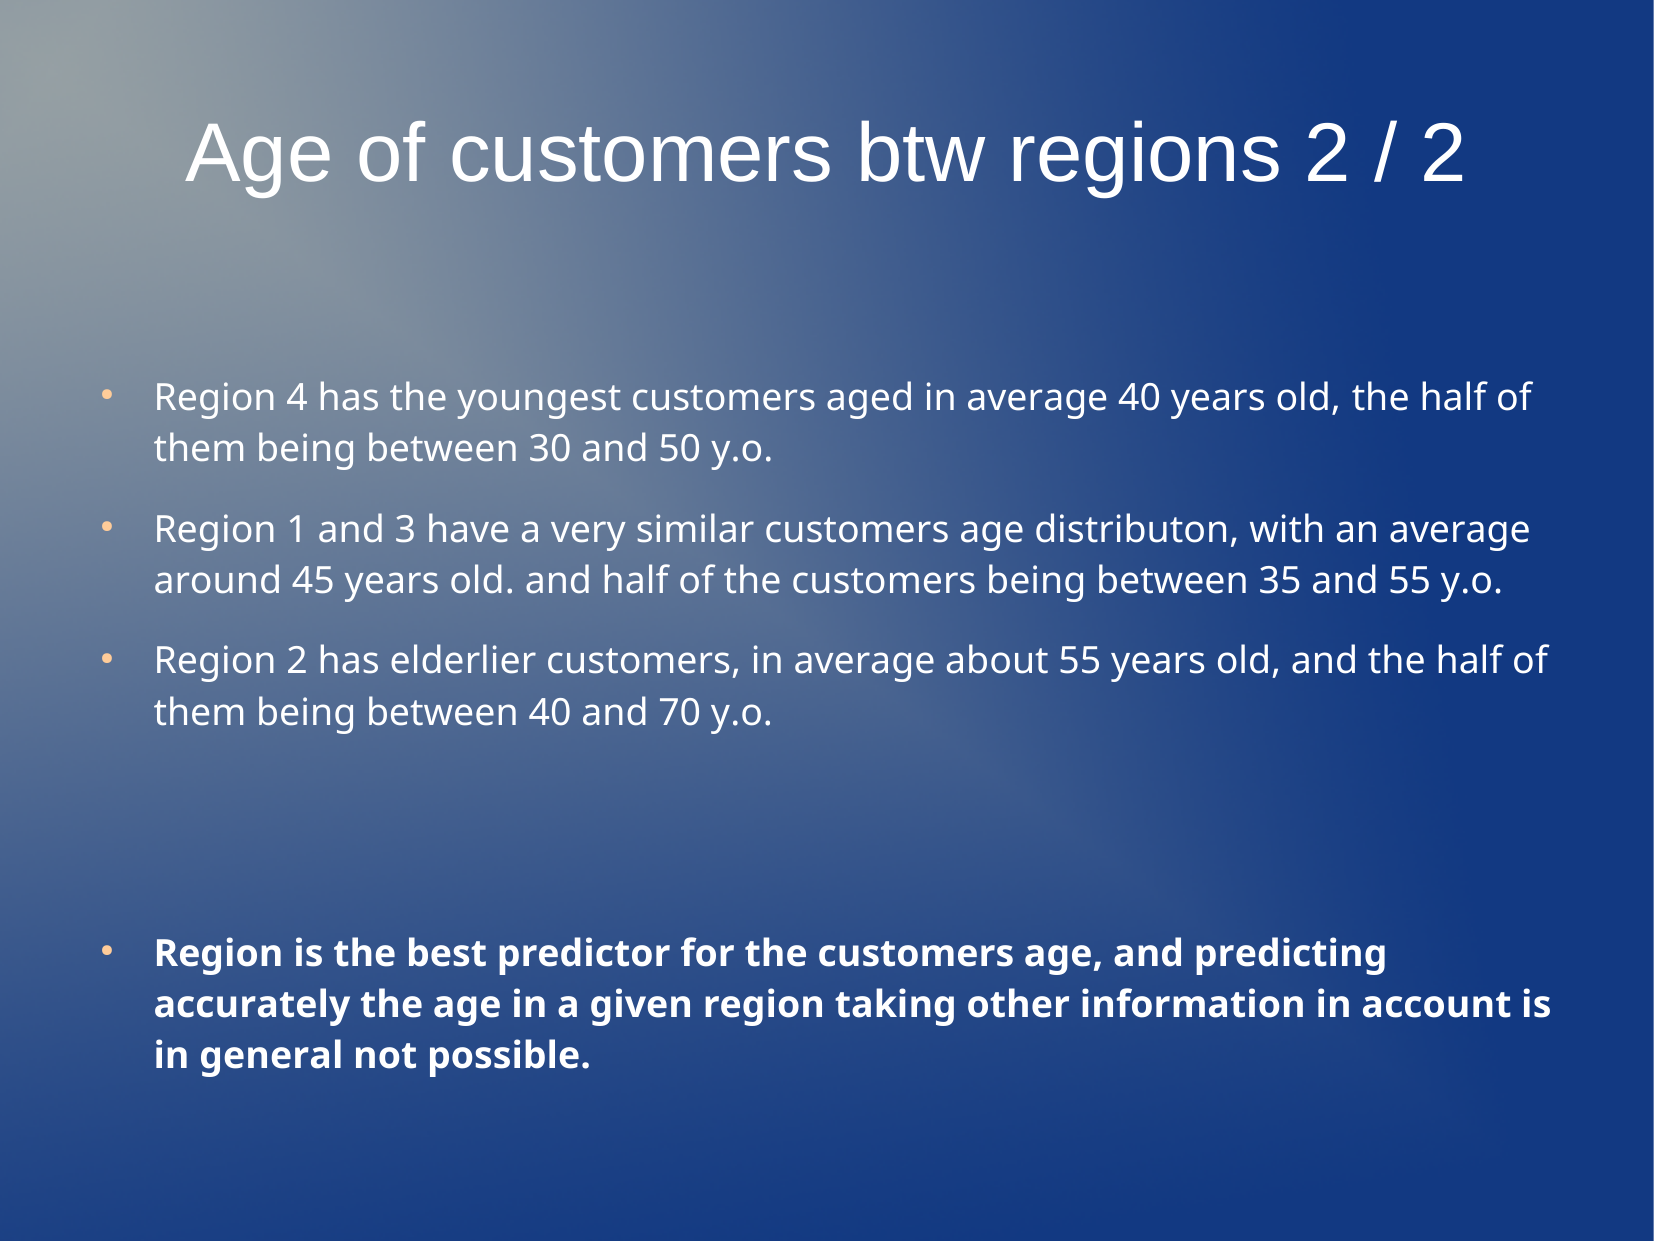

# Age of customers btw regions 2 / 2
Region 4 has the youngest customers aged in average 40 years old, the half of them being between 30 and 50 y.o.
Region 1 and 3 have a very similar customers age distributon, with an average around 45 years old. and half of the customers being between 35 and 55 y.o.
Region 2 has elderlier customers, in average about 55 years old, and the half of them being between 40 and 70 y.o.
Region is the best predictor for the customers age, and predicting accurately the age in a given region taking other information in account is in general not possible.